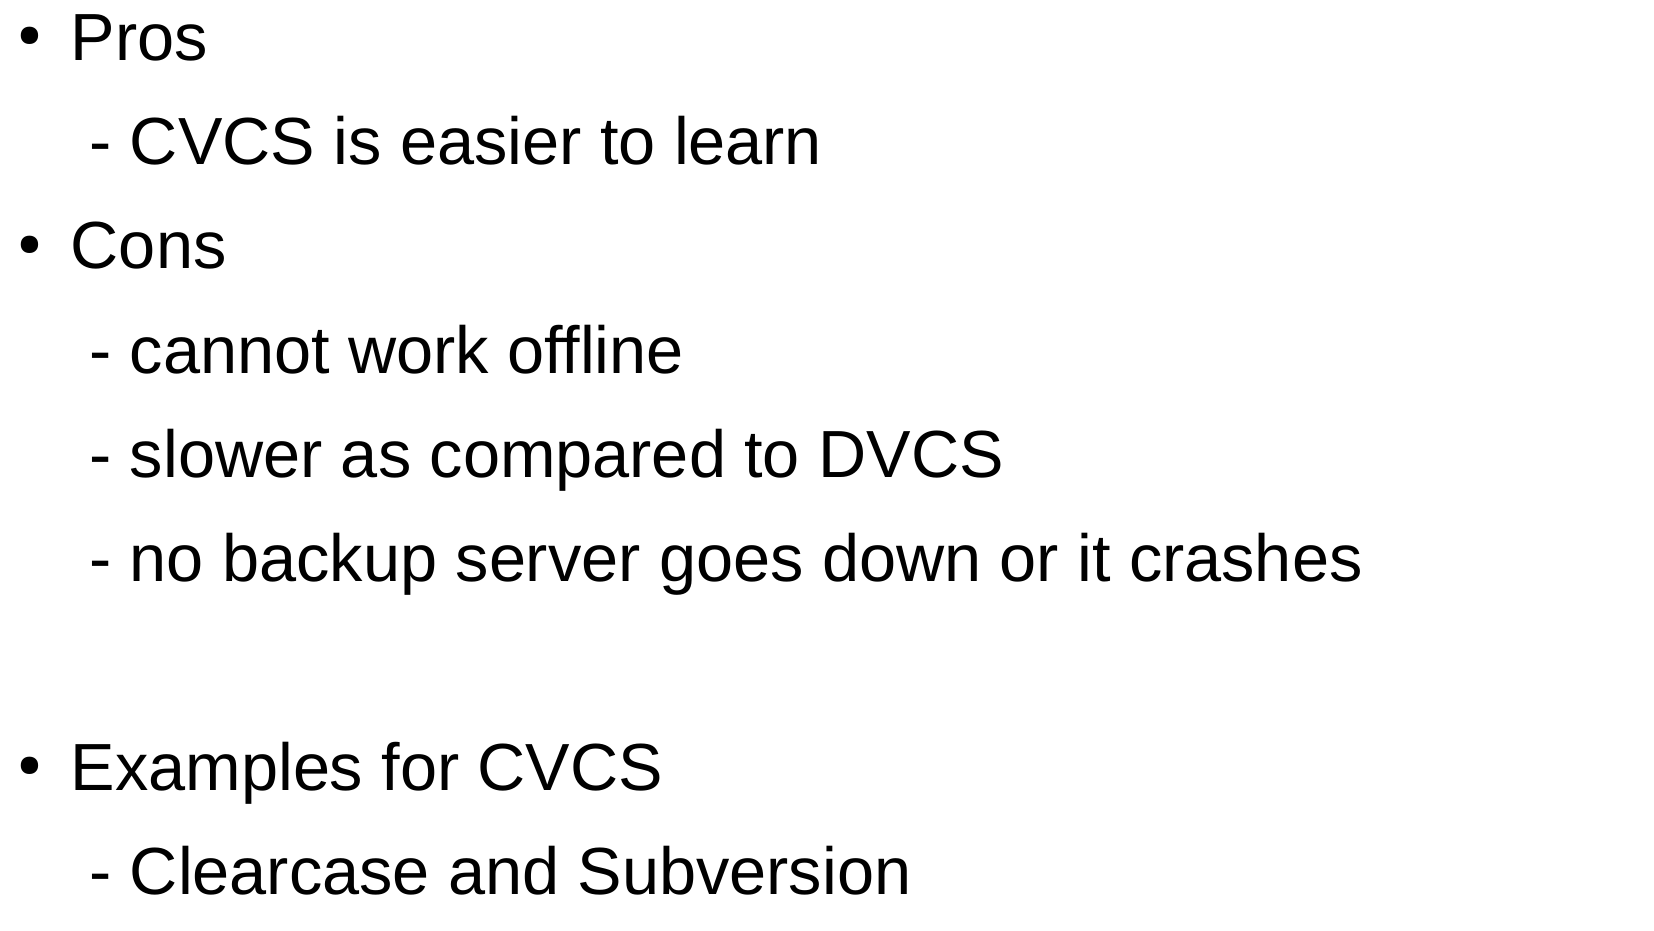

# Pros
 - CVCS is easier to learn
Cons
 - cannot work offline
 - slower as compared to DVCS
 - no backup server goes down or it crashes
Examples for CVCS
 - Clearcase and Subversion